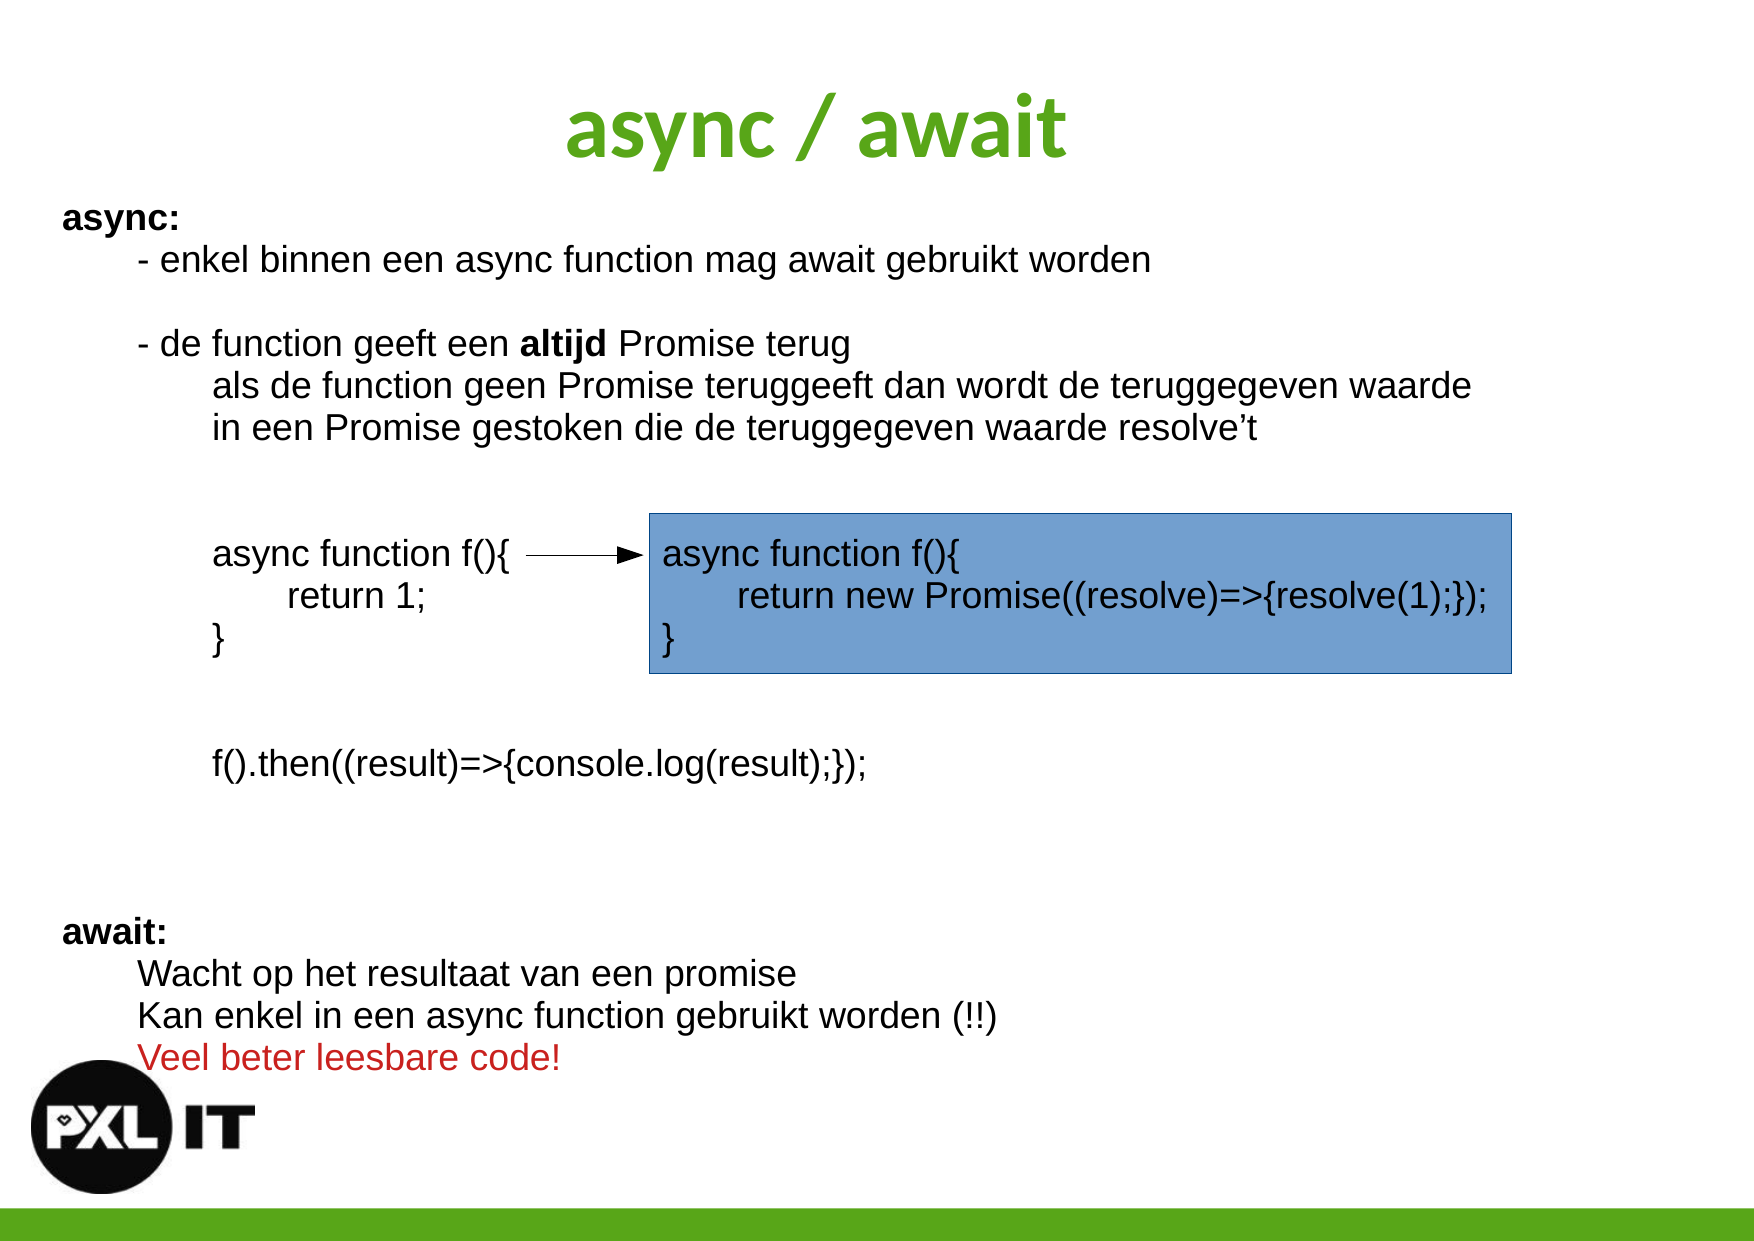

async / await
async:
	- enkel binnen een async function mag await gebruikt worden
	- de function geeft een altijd Promise terug
		als de function geen Promise teruggeeft dan wordt de teruggegeven waarde
		in een Promise gestoken die de teruggegeven waarde resolve’t
		async function f(){			async function f(){
			return 1;					return new Promise((resolve)=>{resolve(1);});
		}						}
		f().then((result)=>{console.log(result);});
await:
	Wacht op het resultaat van een promise
	Kan enkel in een async function gebruikt worden (!!)
	Veel beter leesbare code!